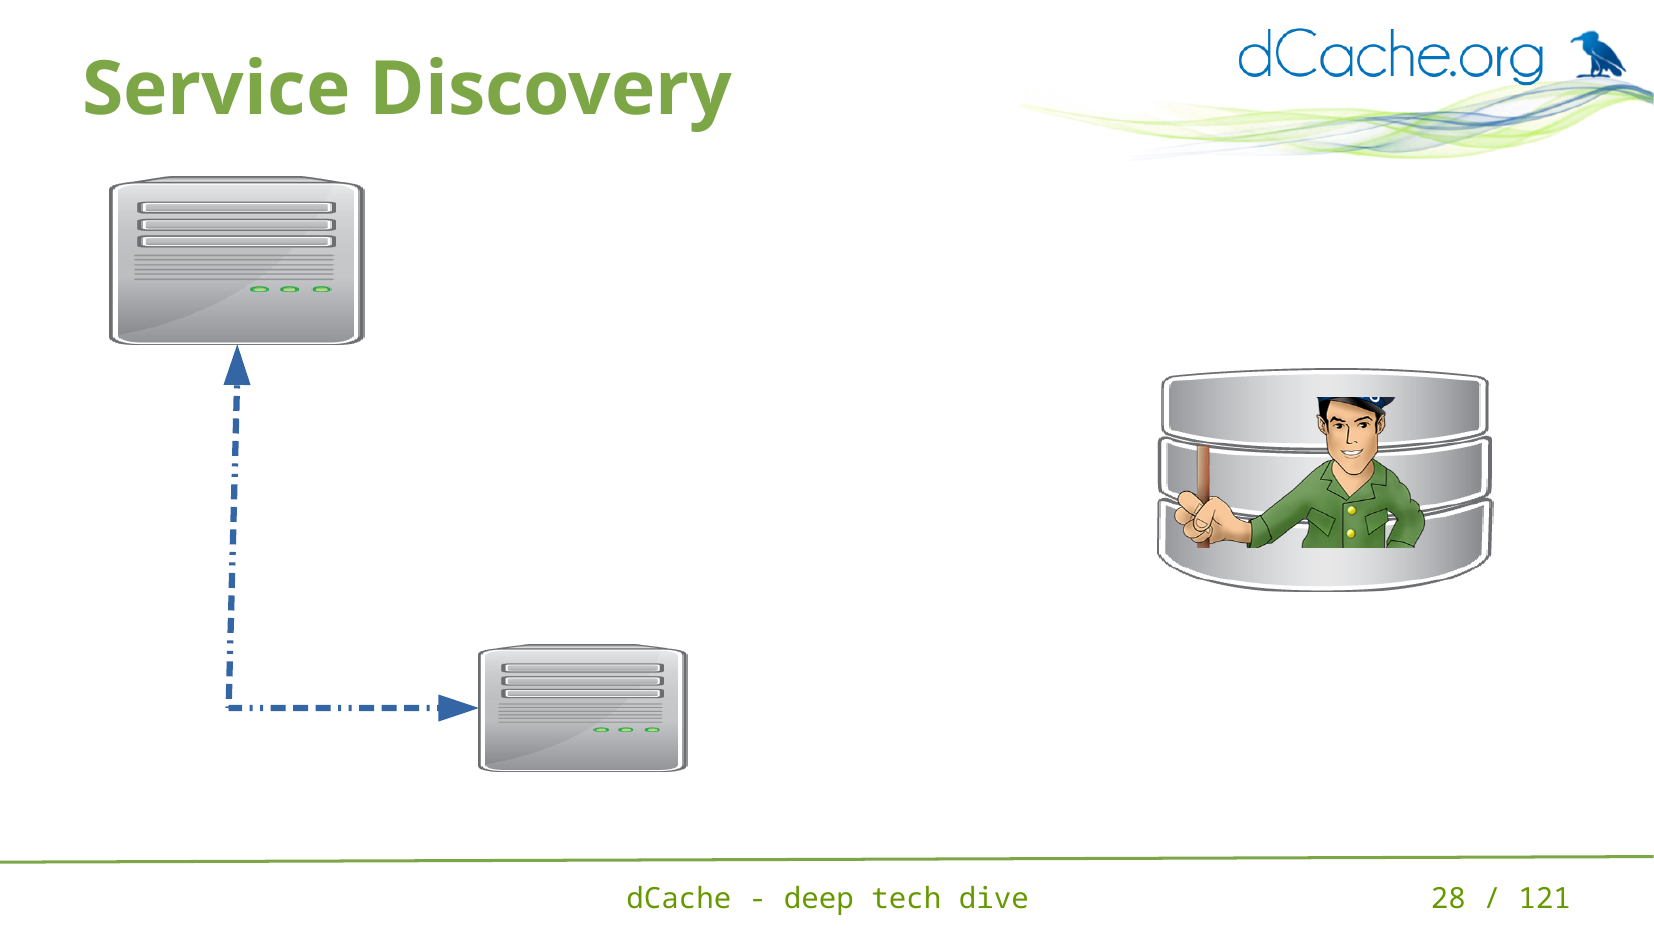

# Service Discovery
dCache - deep tech dive
28